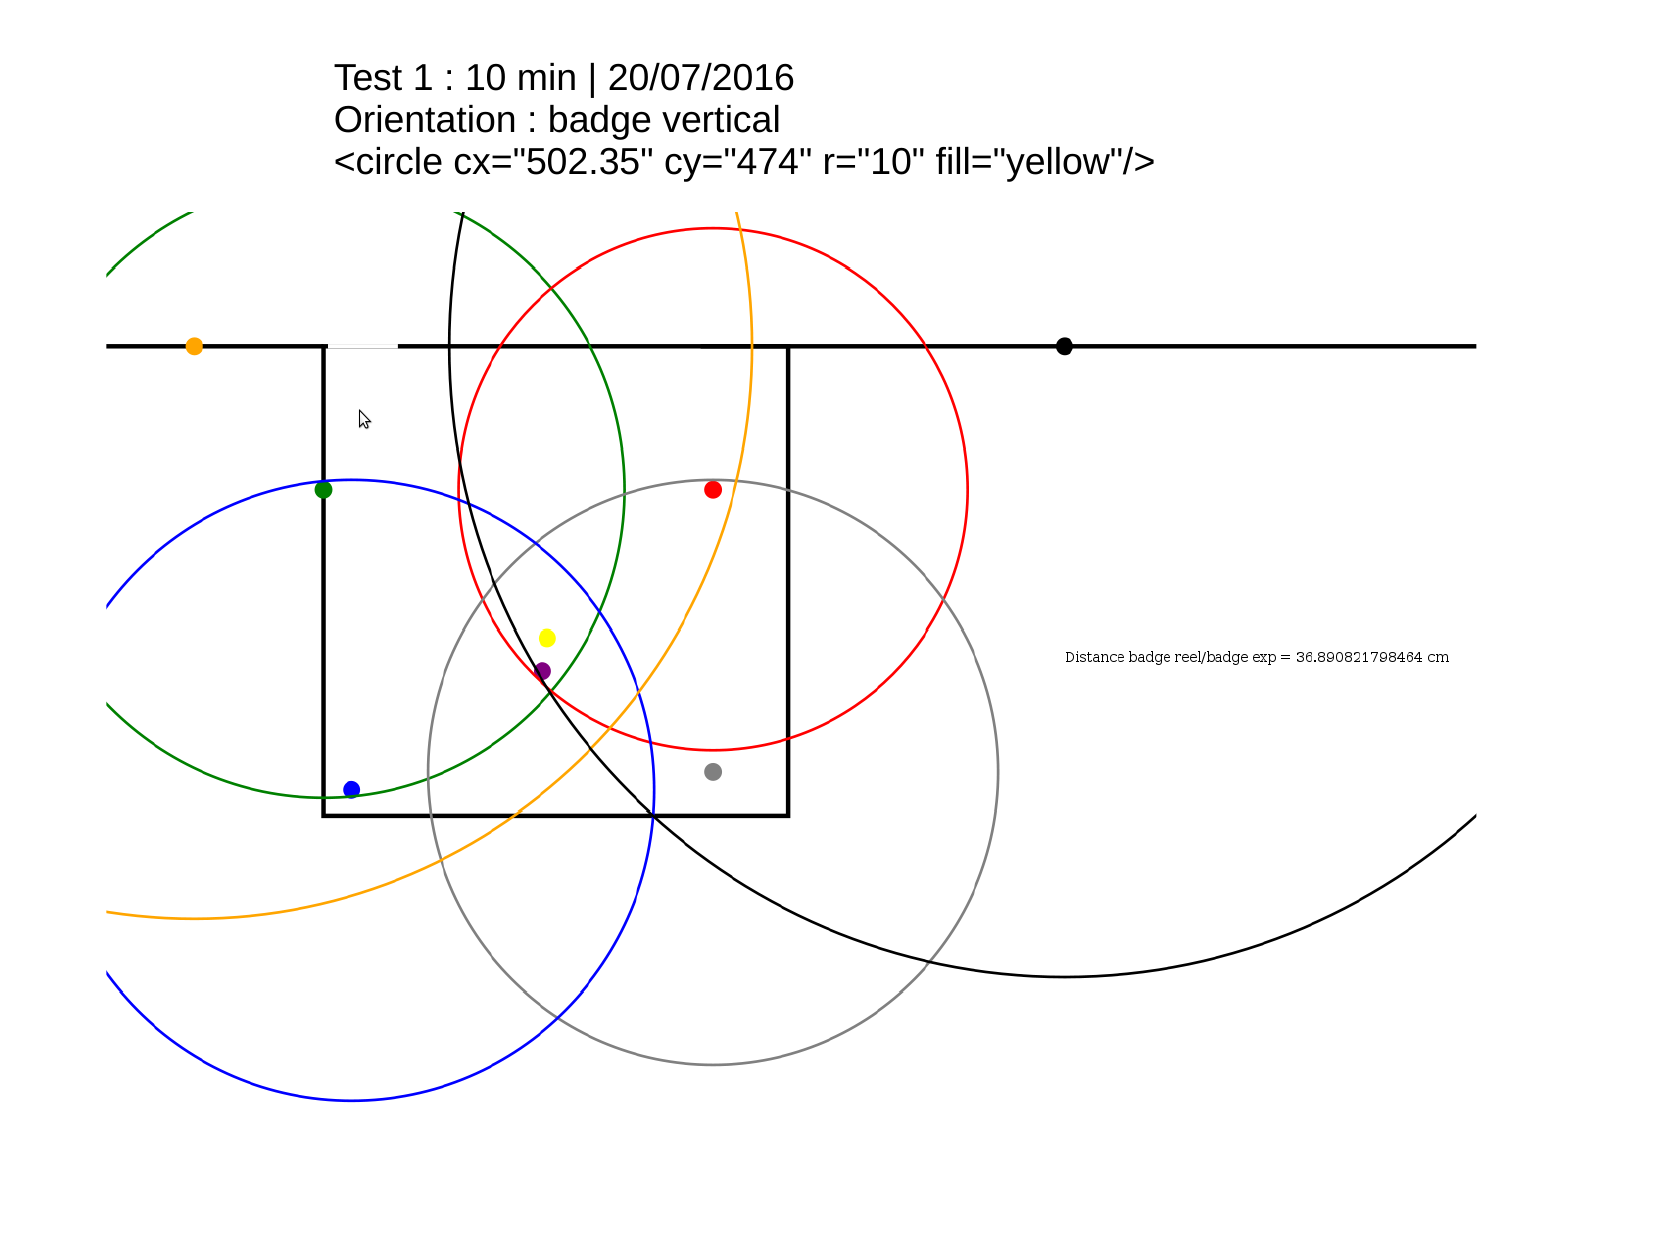

Test 1 : 10 min | 20/07/2016
Orientation : badge vertical
<circle cx="502.35" cy="474" r="10" fill="yellow"/>